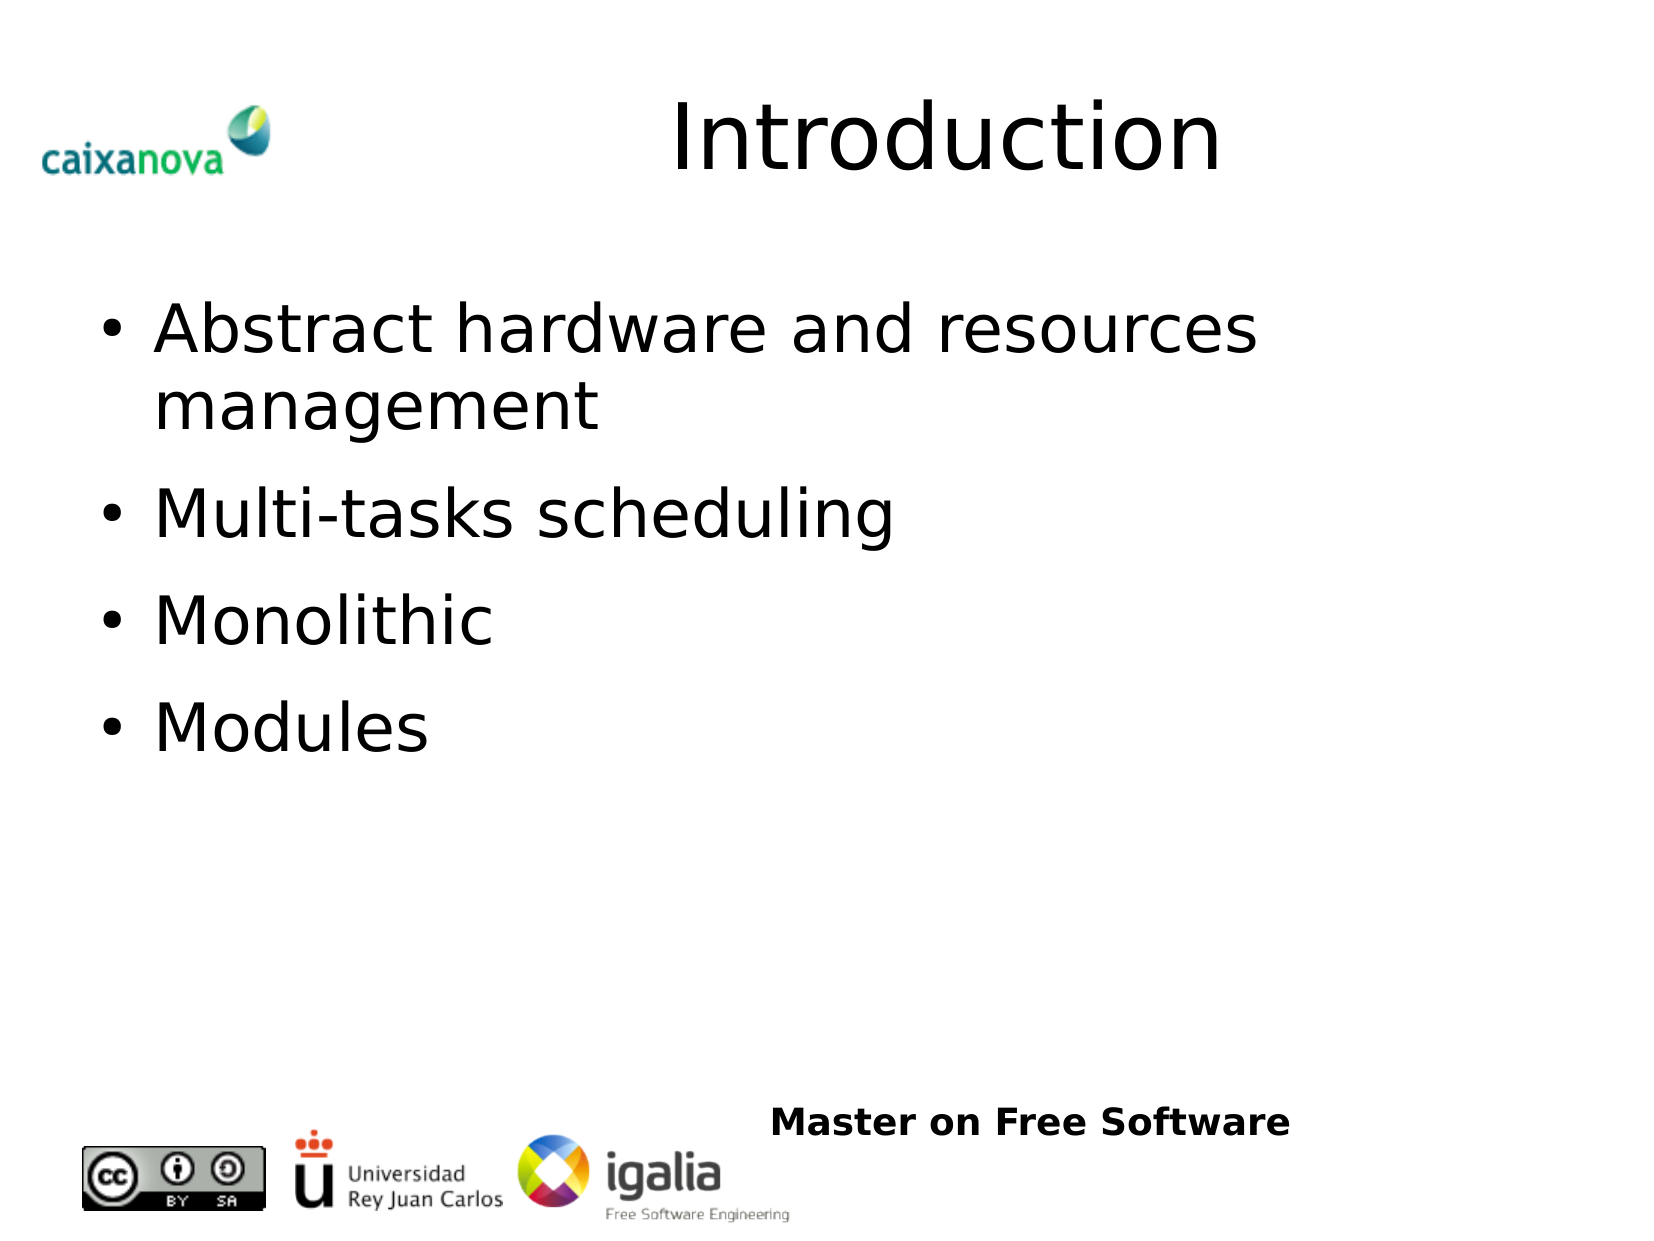

# Introduction
Abstract hardware and resources management
Multi-tasks scheduling
Monolithic
Modules